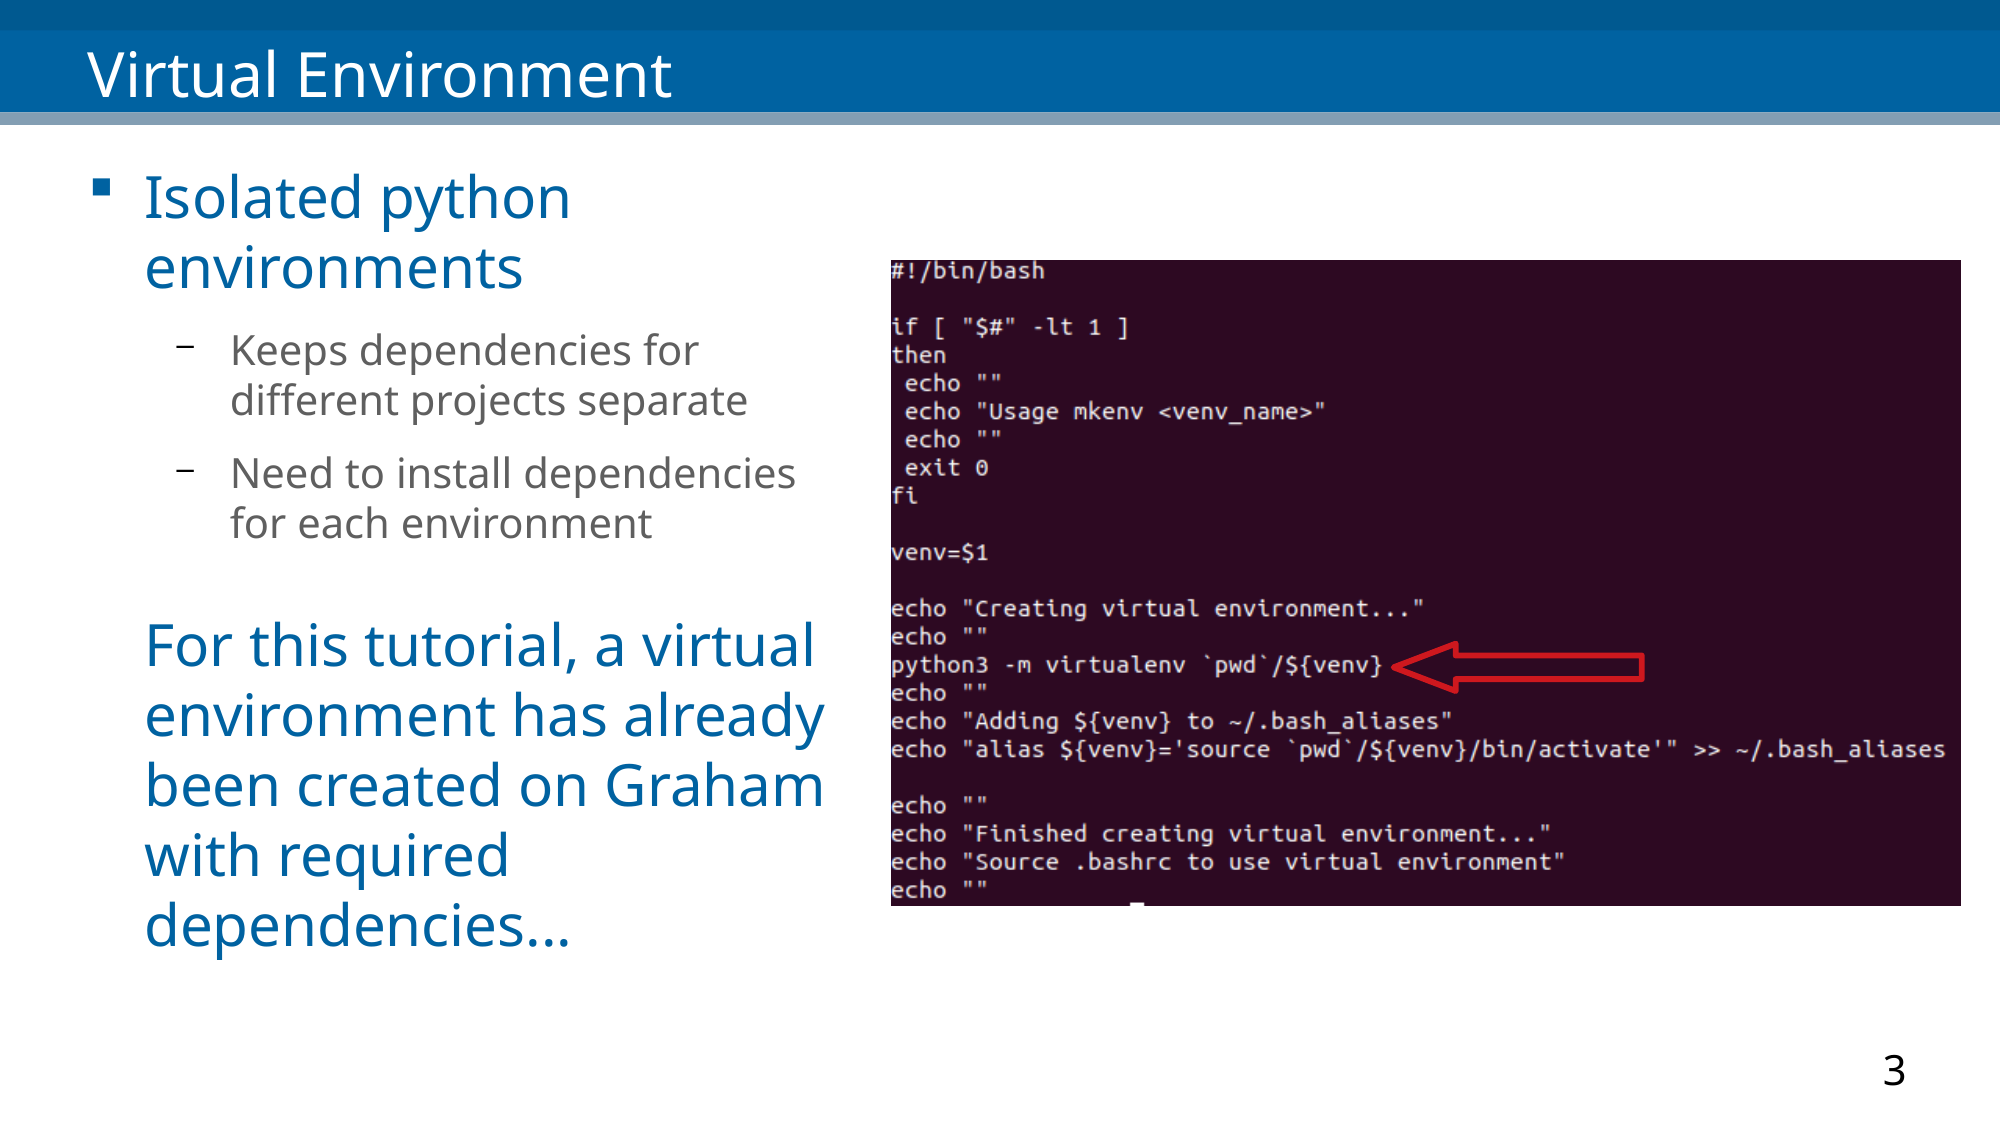

# Virtual Environment
Isolated python environments
Keeps dependencies for different projects separate
Need to install dependencies for each environment
For this tutorial, a virtual environment has already been created on Graham with required dependencies...